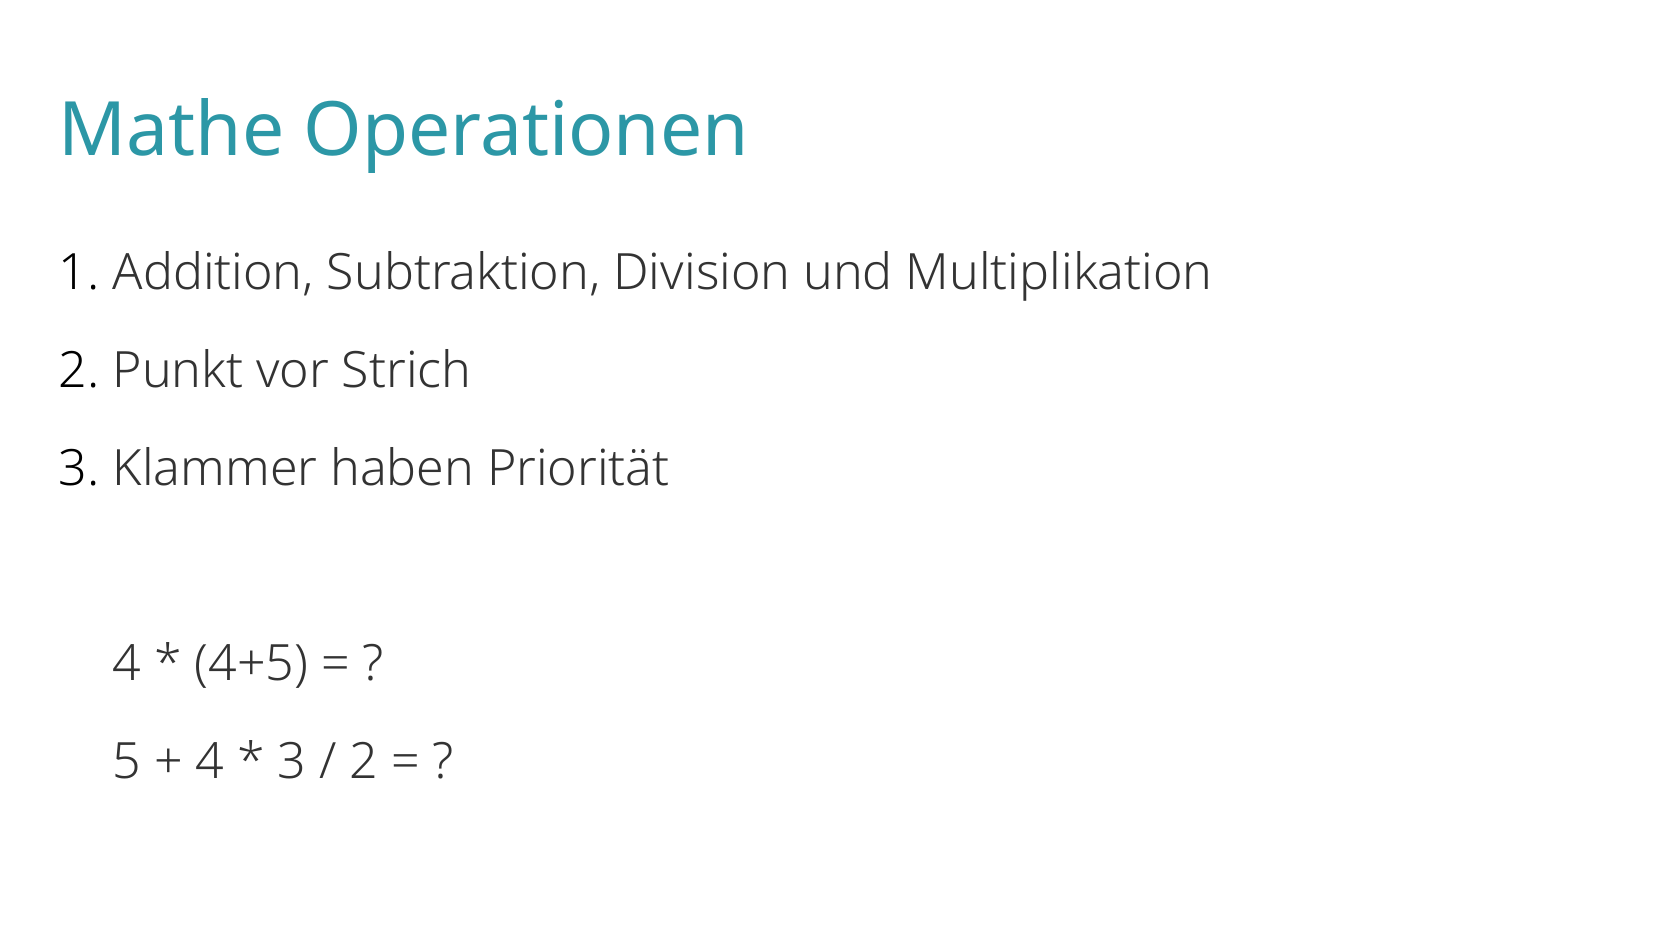

# Mathe Operationen
Addition, Subtraktion, Division und Multiplikation
Punkt vor Strich
Klammer haben Priorität
4 * (4+5) = ?
5 + 4 * 3 / 2 = ?